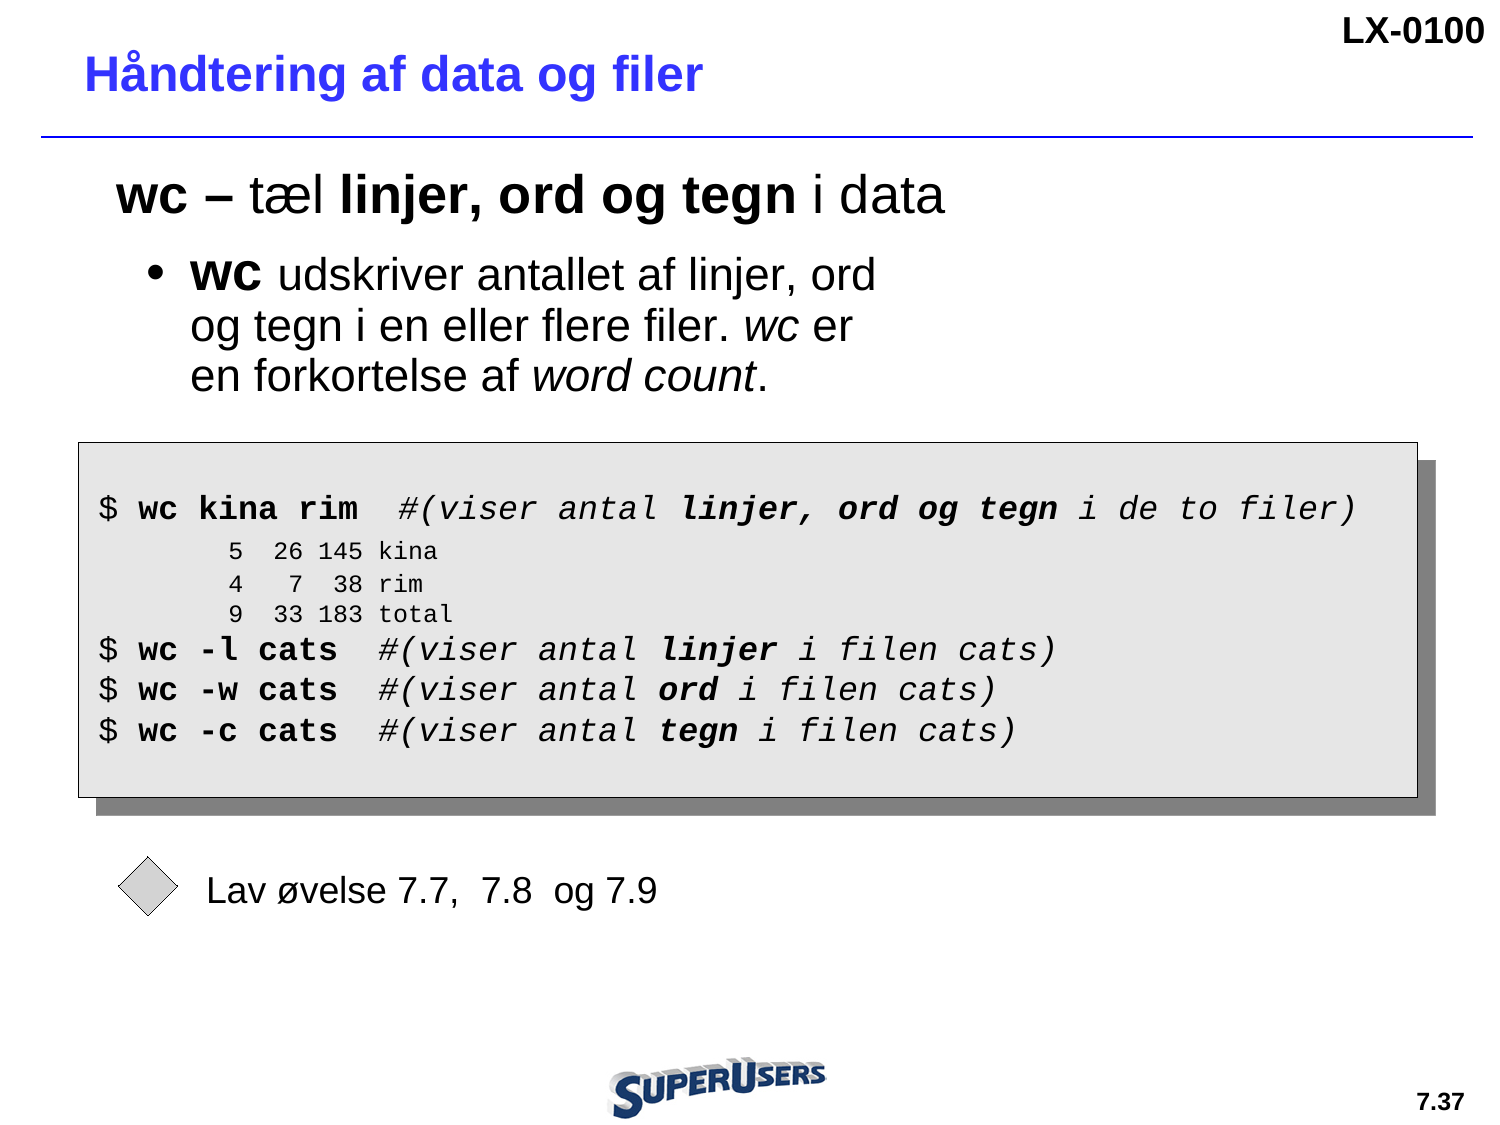

# Håndtering af data og filer
wc – tæl linjer, ord og tegn i data
wc udskriver antallet af linjer, ord
og tegn i en eller flere filer. wc er
en forkortelse af word count.
 $ wc kina rim #(viser antal linjer, ord og tegn i de to filer)
 	5 26 145 kina
 	4 7 38 rim
 	9 33 183 total
 $ wc -l cats #(viser antal linjer i filen cats)
 $ wc -w cats #(viser antal ord i filen cats)
 $ wc -c cats #(viser antal tegn i filen cats)
Lav øvelse 7.7, 7.8 og 7.9